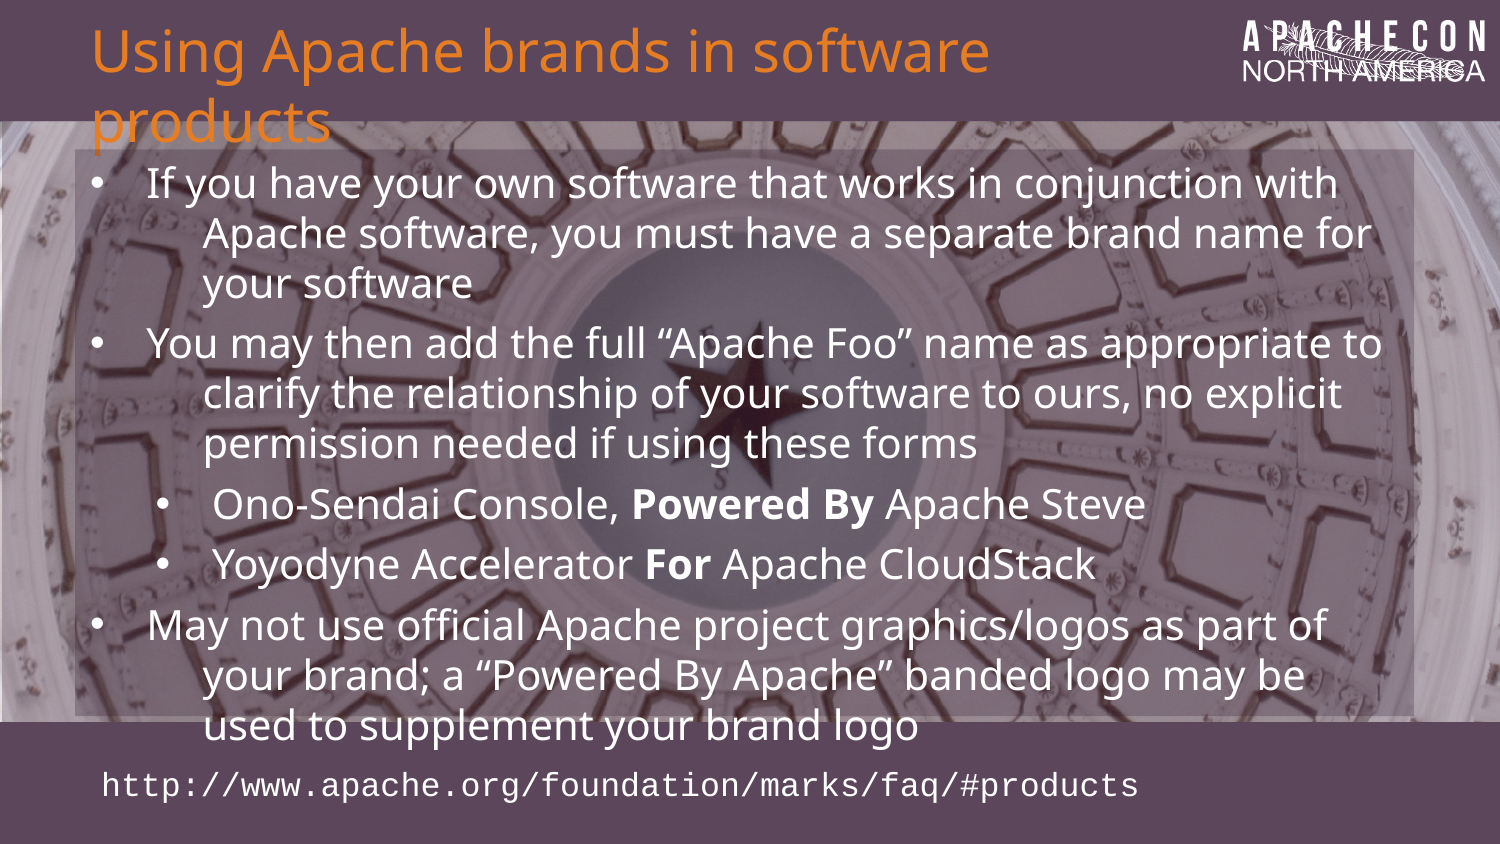

Using Apache brands in software products
If you have your own software that works in conjunction with Apache software, you must have a separate brand name for your software
You may then add the full “Apache Foo” name as appropriate to clarify the relationship of your software to ours, no explicit permission needed if using these forms
Ono-Sendai Console, Powered By Apache Steve
Yoyodyne Accelerator For Apache CloudStack
May not use official Apache project graphics/logos as part of your brand; a “Powered By Apache” banded logo may be used to supplement your brand logo
http://www.apache.org/foundation/marks/faq/#products